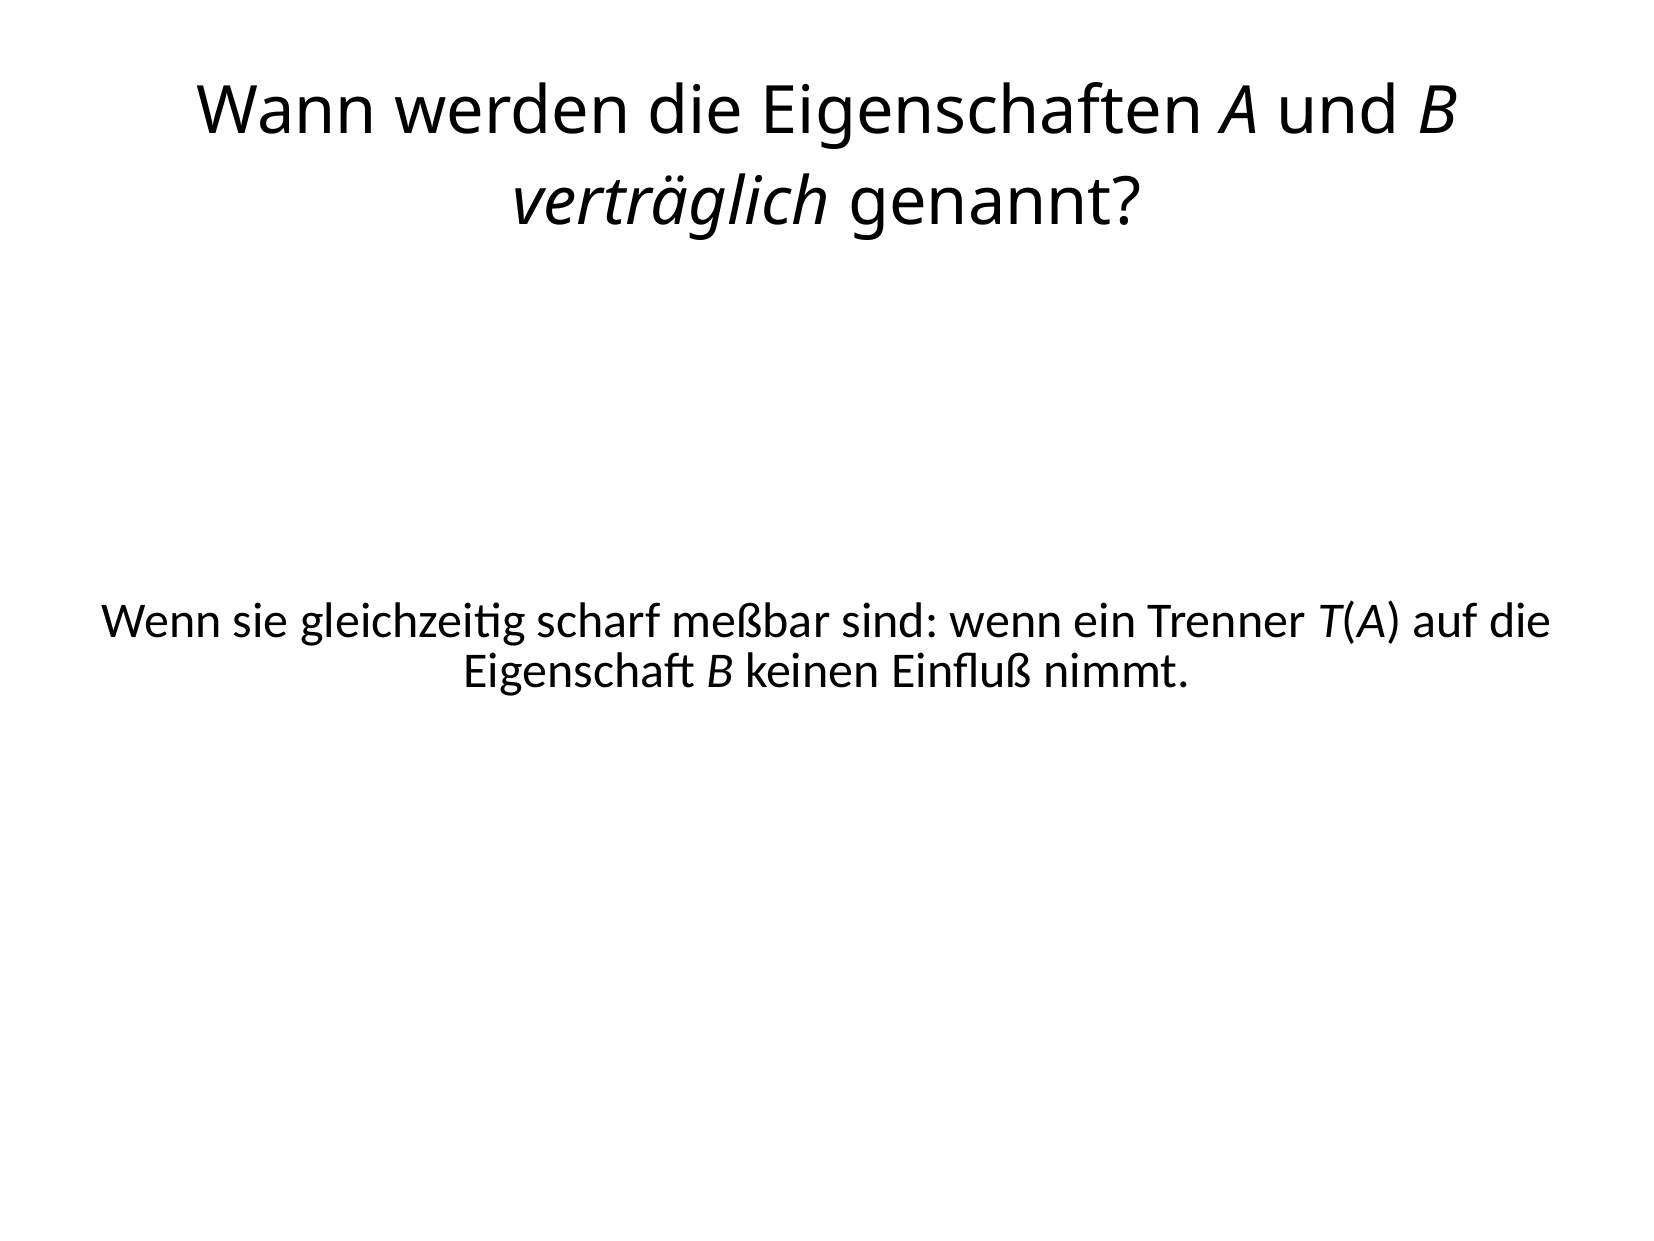

# Wann werden die Eigenschaften A und B verträglich genannt?
Wenn sie gleichzeitig scharf meßbar sind: wenn ein Trenner T(A) auf die Eigenschaft B keinen Einfluß nimmt.